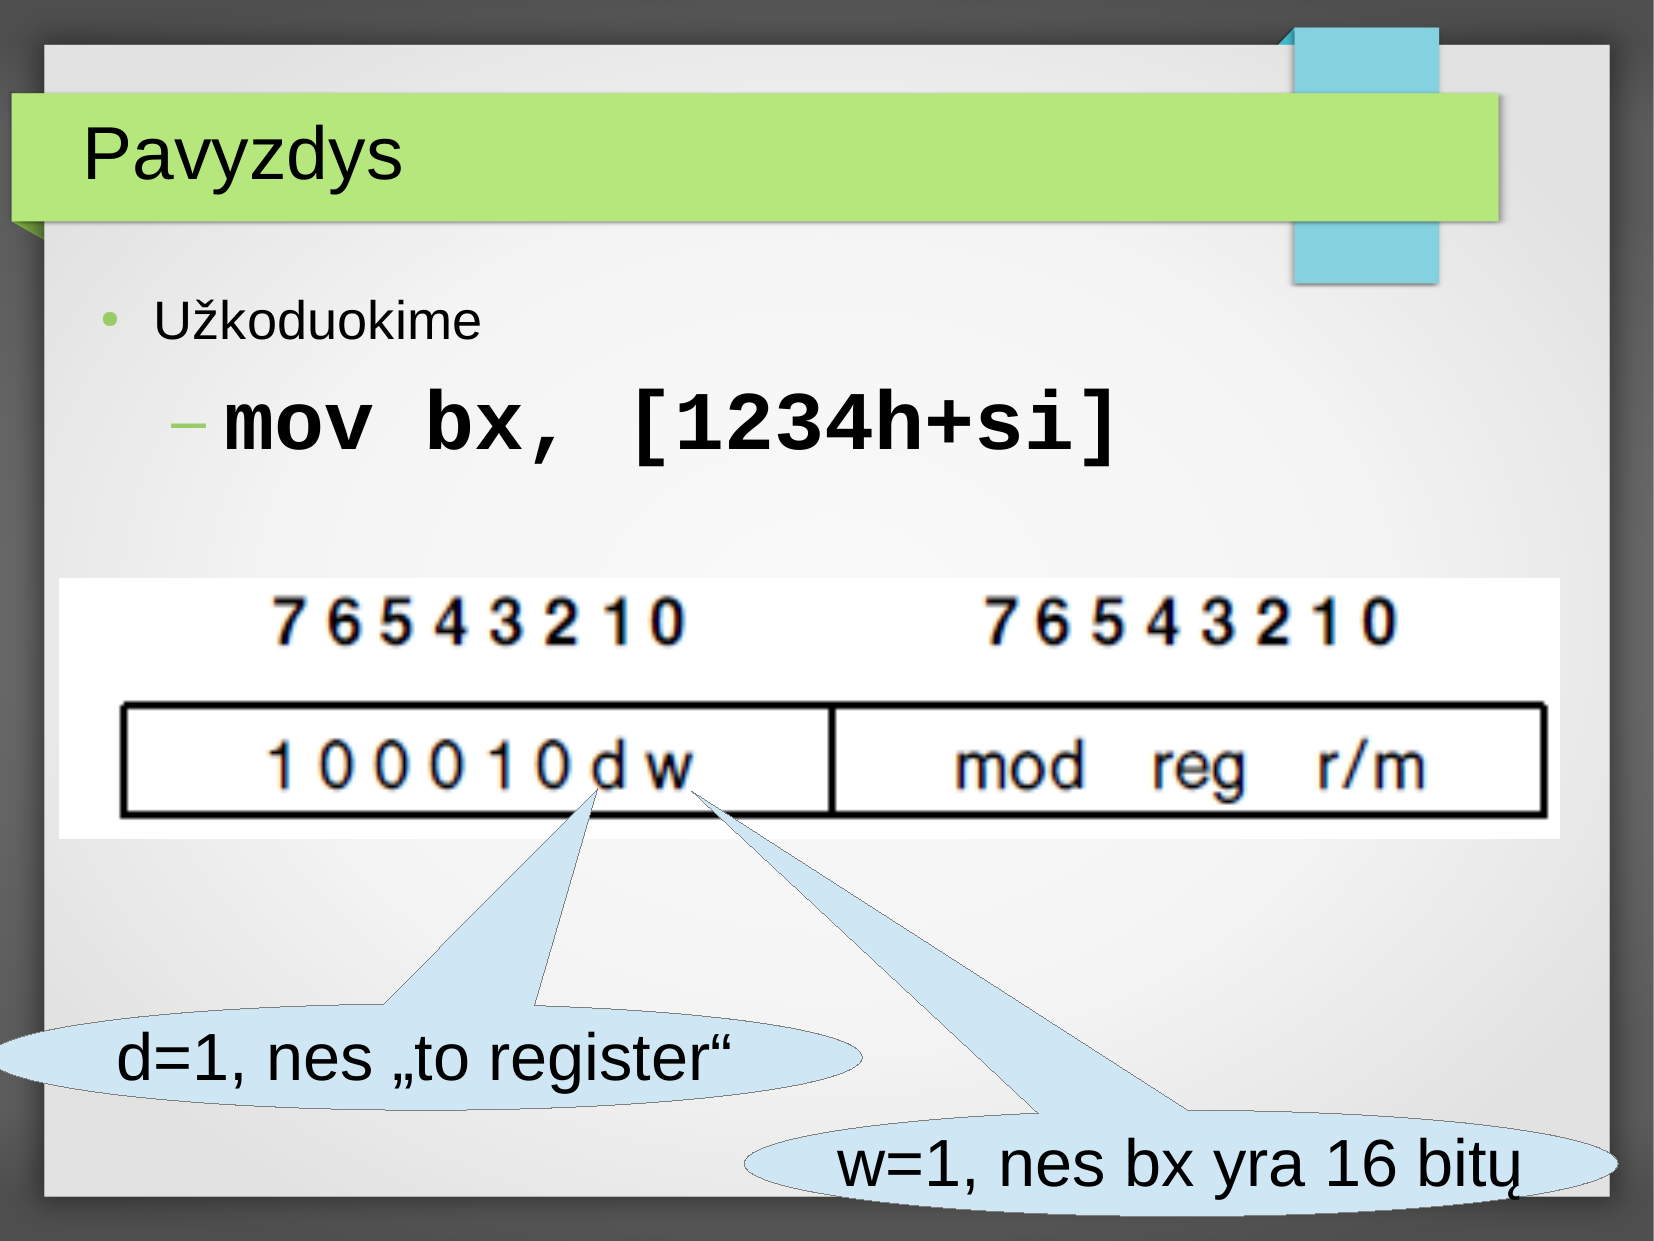

# Pavyzdys
Užkoduokime
mov bx, [1234h+si]
d=1, nes „to register“
w=1, nes bx yra 16 bitų